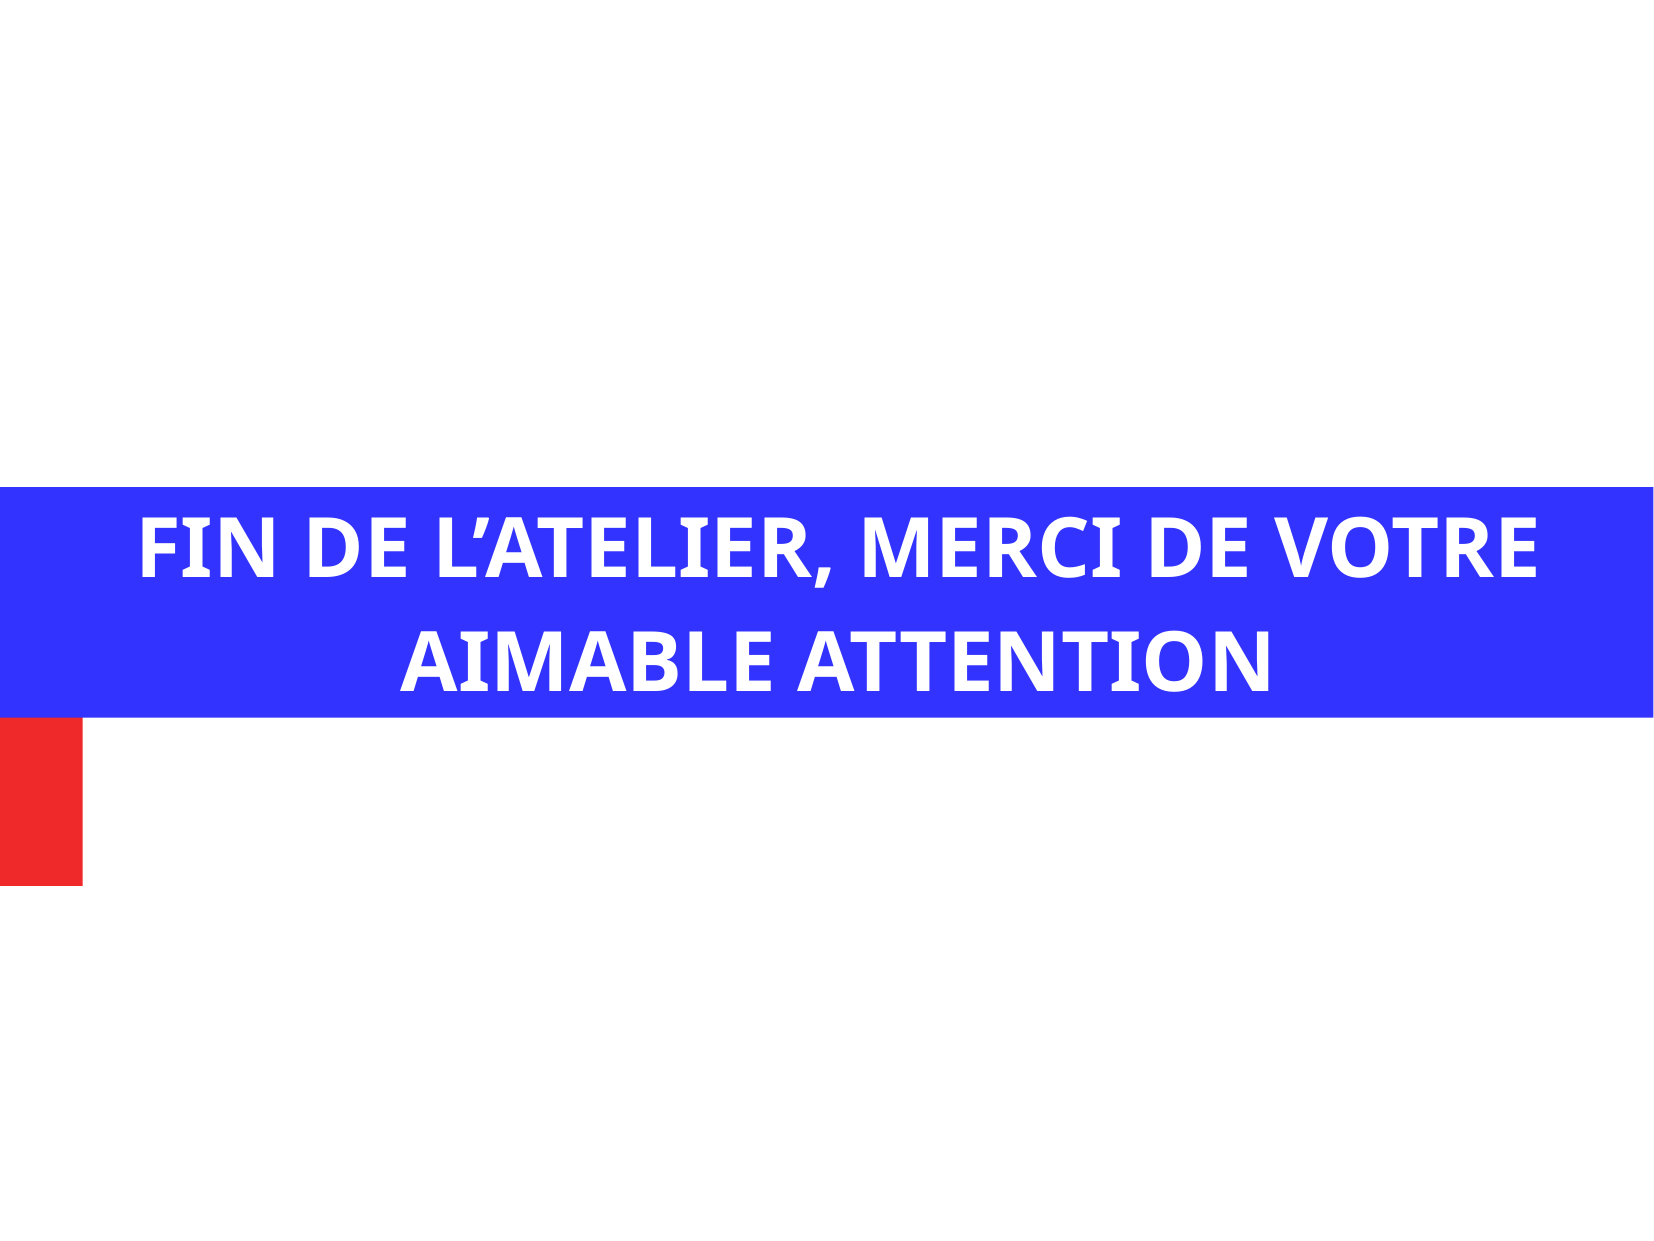

# FIN DE L’ATELIER, MERCI DE VOTRE AIMABLE ATTENTION